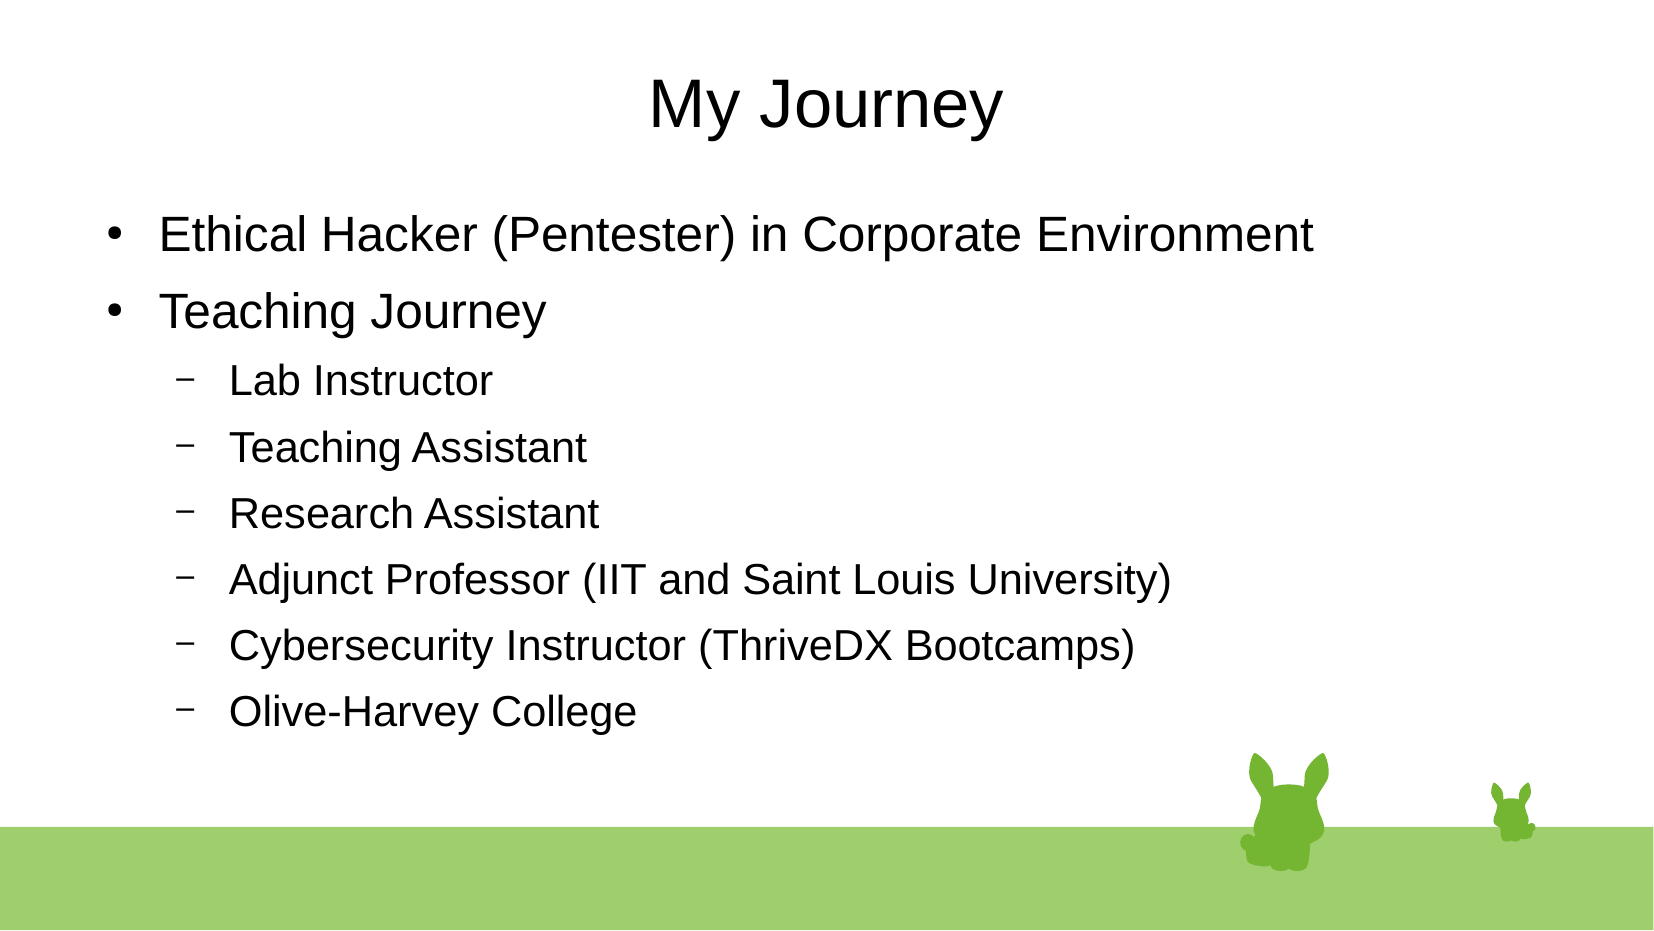

# My Journey
Ethical Hacker (Pentester) in Corporate Environment
Teaching Journey
Lab Instructor
Teaching Assistant
Research Assistant
Adjunct Professor (IIT and Saint Louis University)
Cybersecurity Instructor (ThriveDX Bootcamps)
Olive-Harvey College